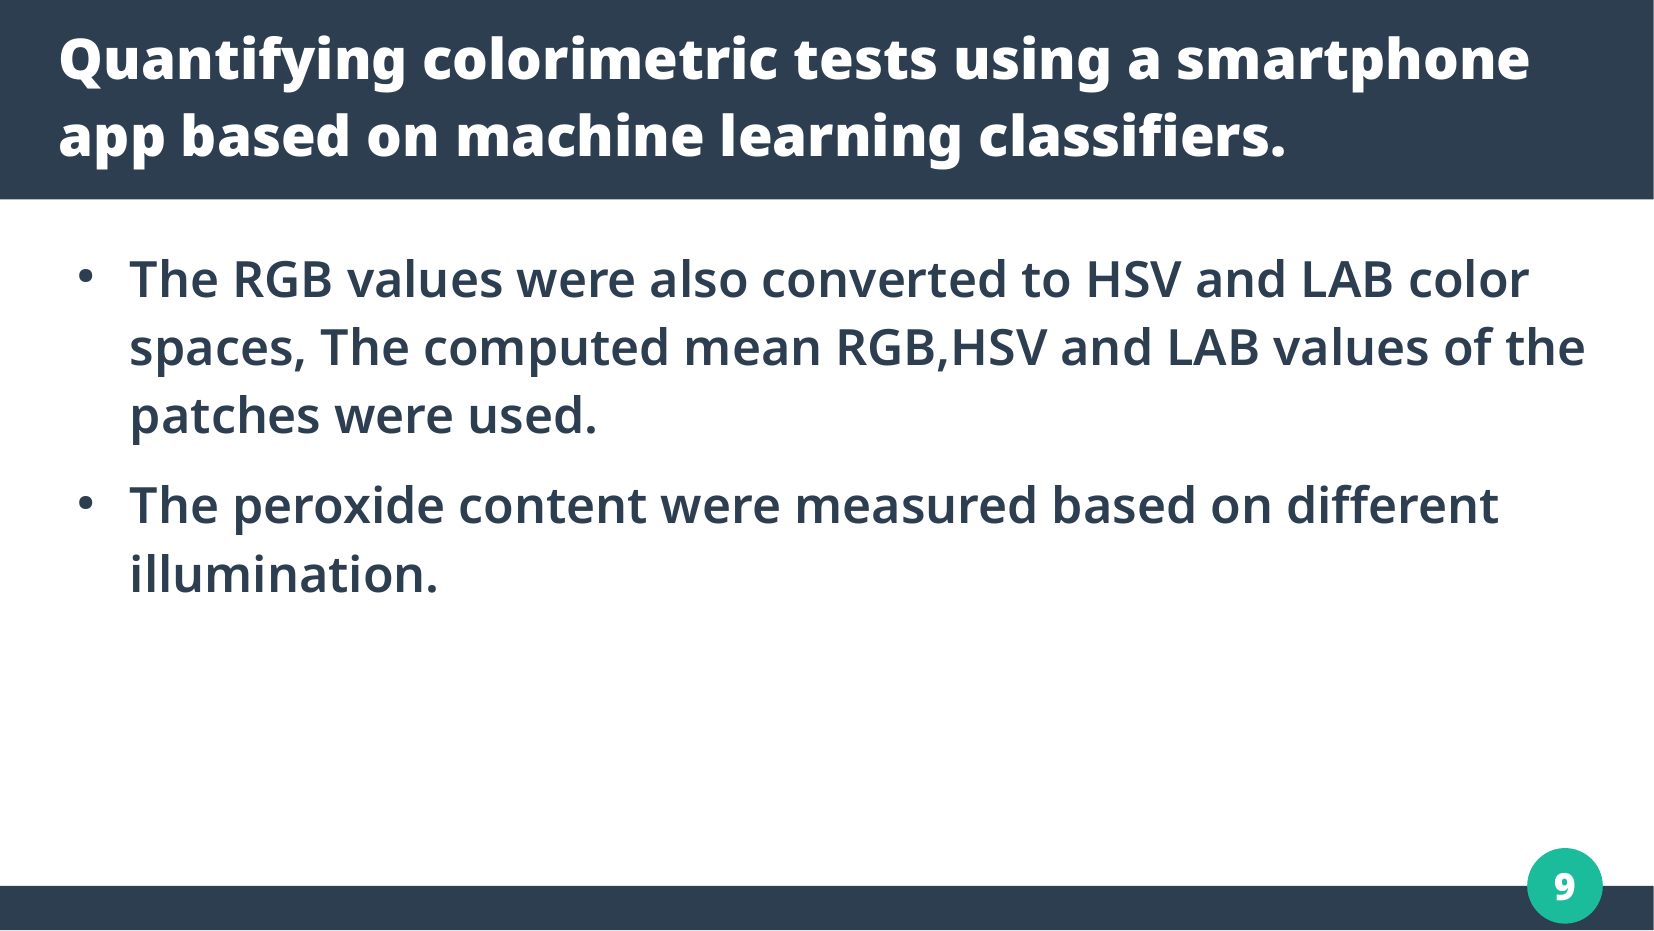

# Quantifying colorimetric tests using a smartphone app based on machine learning classifiers.
The RGB values were also converted to HSV and LAB color spaces, The computed mean RGB,HSV and LAB values of the patches were used.
The peroxide content were measured based on different illumination.